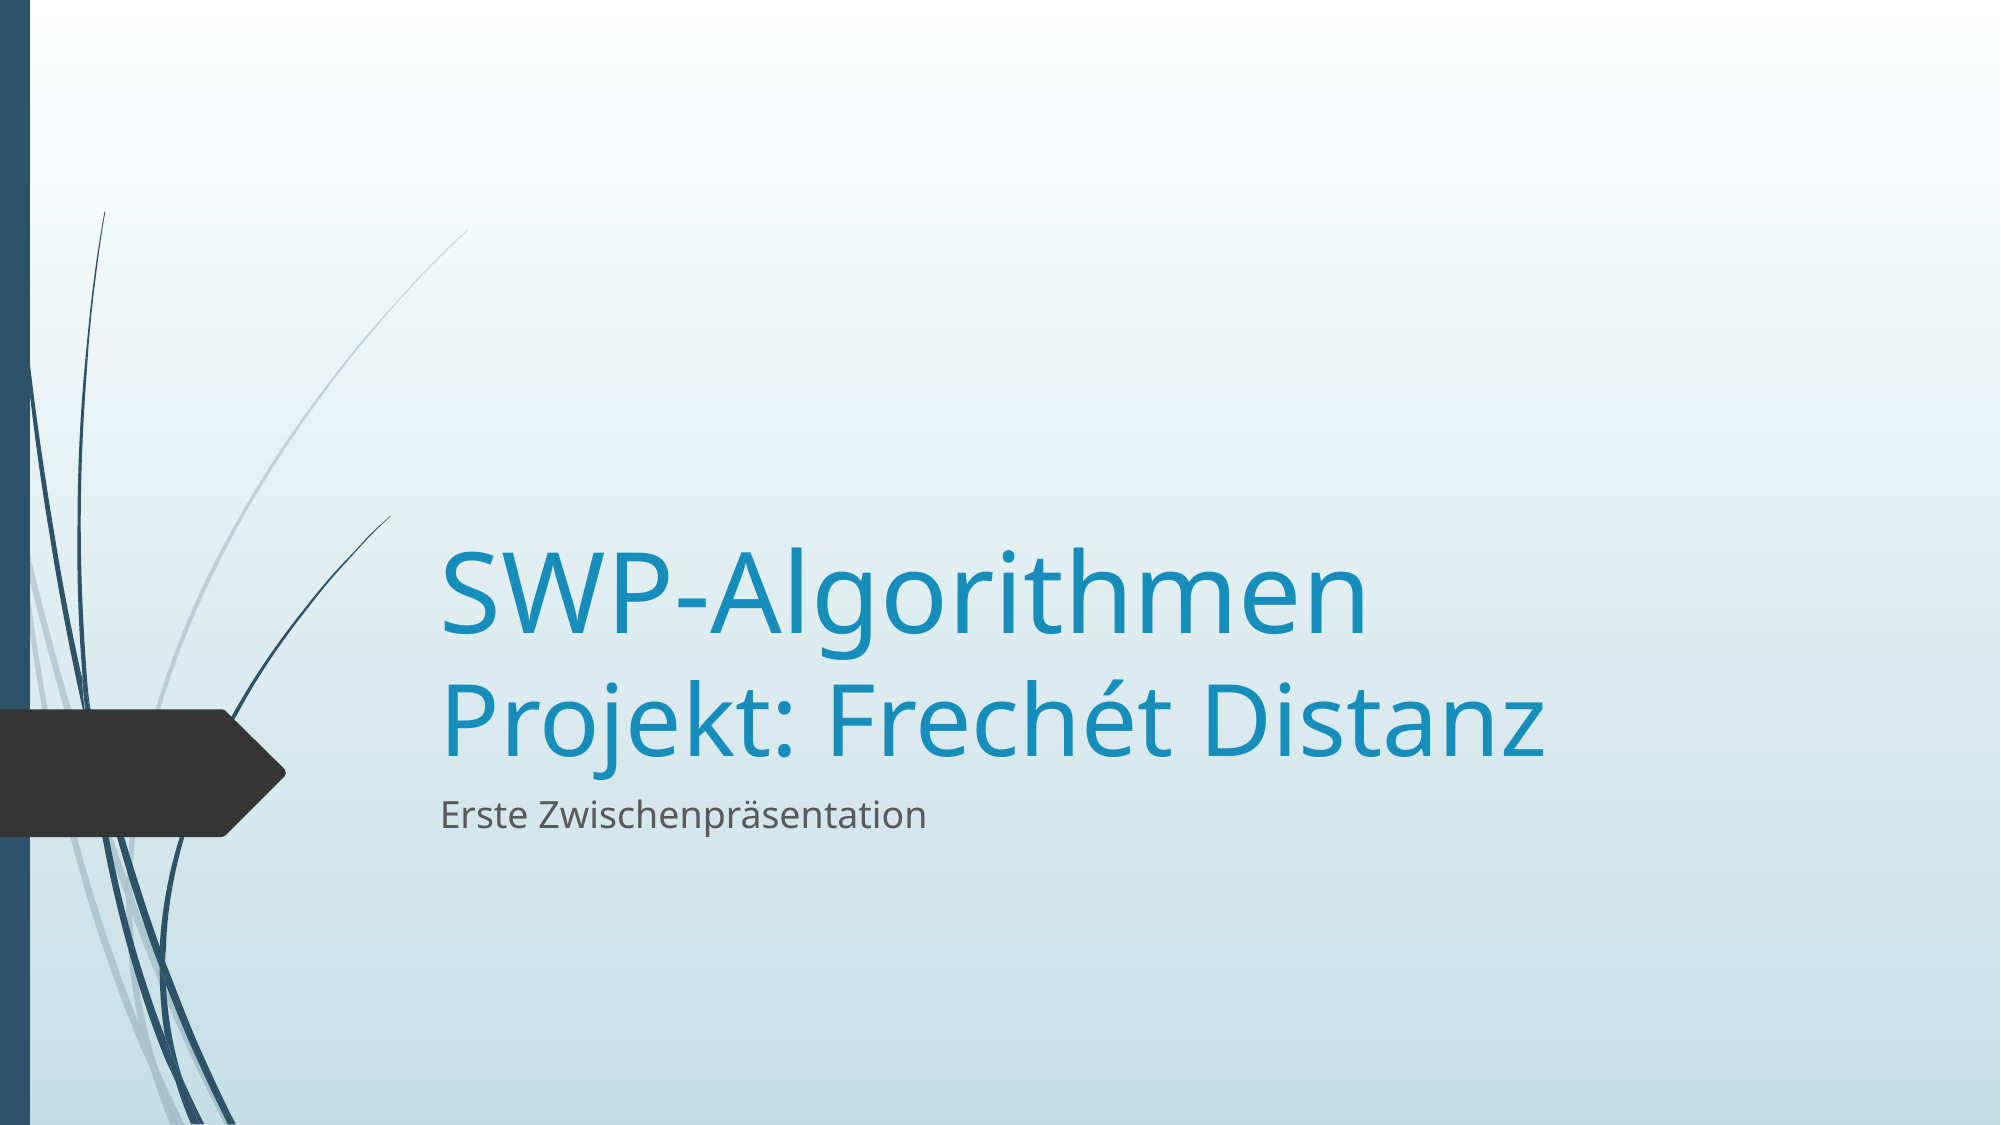

# SWP-Algorithmen Projekt: Frechét Distanz
Erste Zwischenpräsentation